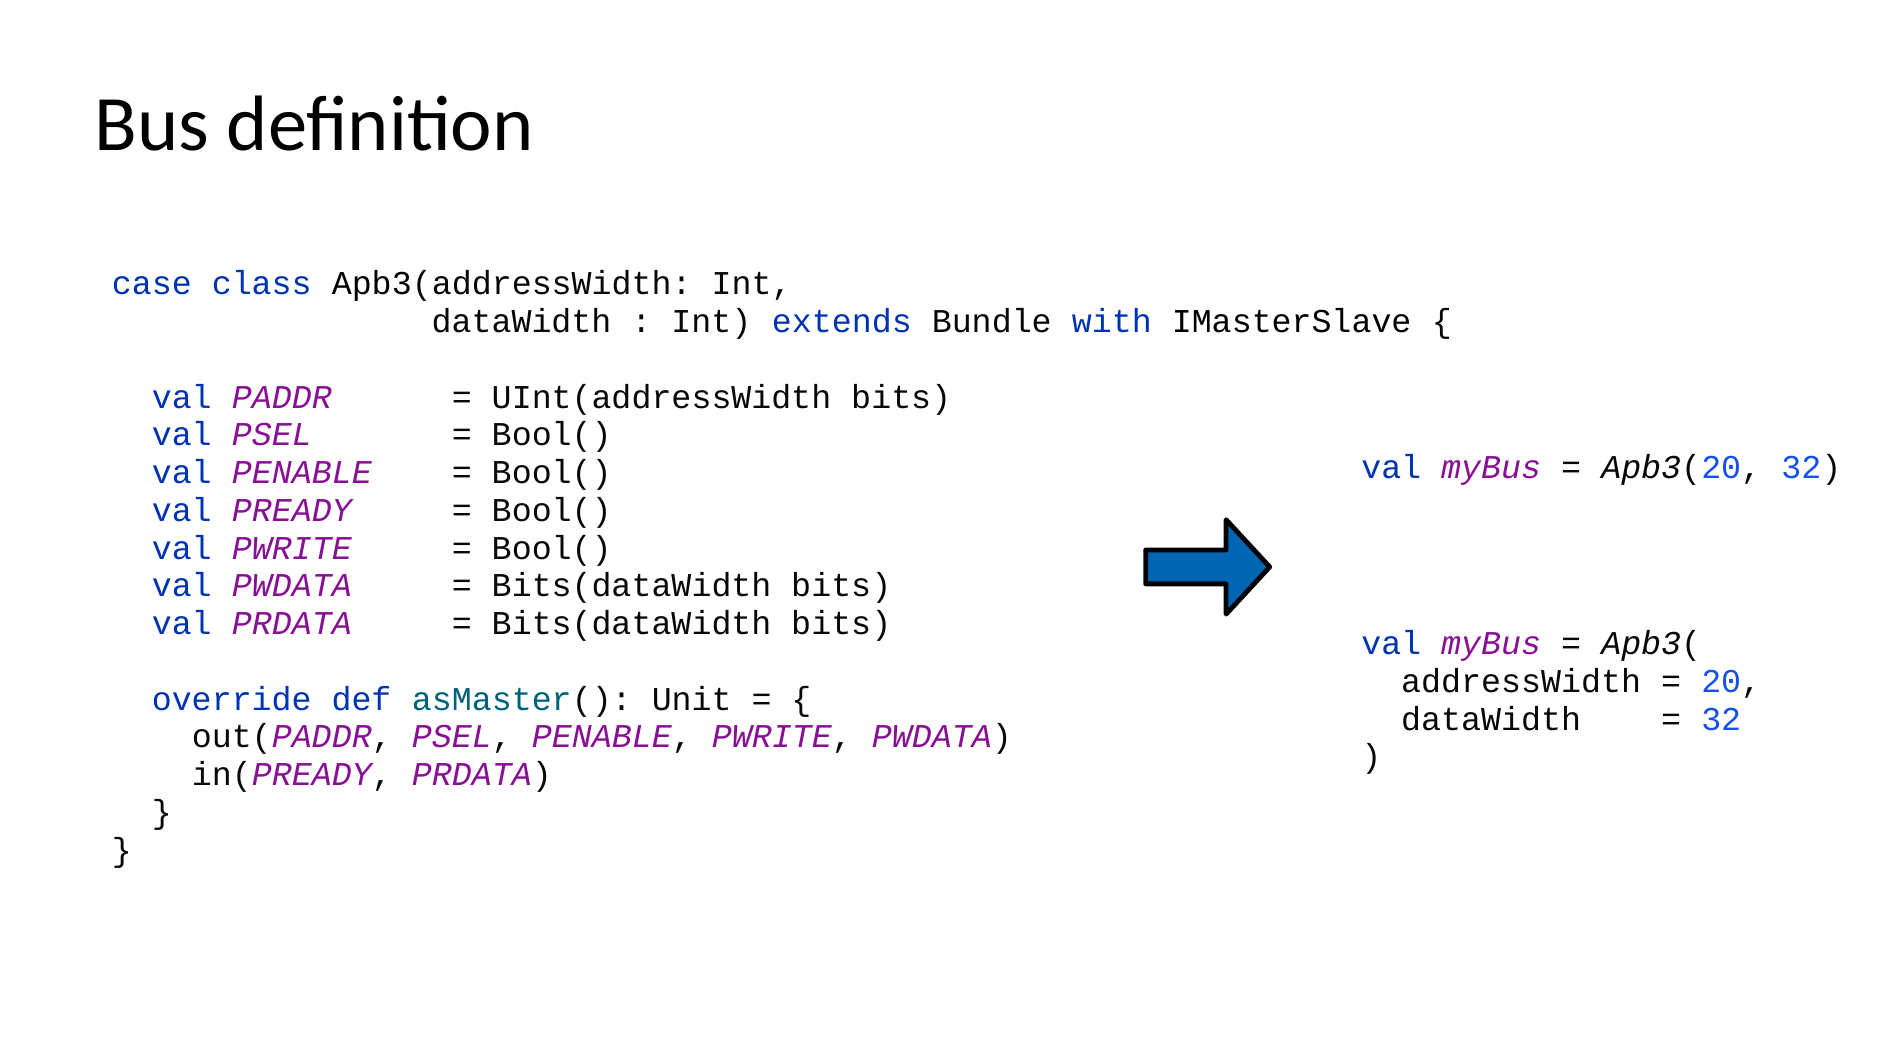

# Bus definition
case class Apb3(addressWidth: Int,
 dataWidth : Int) extends Bundle with IMasterSlave {
 val PADDR = UInt(addressWidth bits)
 val PSEL = Bool()
 val PENABLE = Bool()
 val PREADY = Bool()
 val PWRITE = Bool()
 val PWDATA = Bits(dataWidth bits)
 val PRDATA = Bits(dataWidth bits)
 override def asMaster(): Unit = {
 out(PADDR, PSEL, PENABLE, PWRITE, PWDATA)
 in(PREADY, PRDATA)
 }
}
val myBus = Apb3(20, 32)
val myBus = Apb3(
 addressWidth = 20,
 dataWidth = 32
)